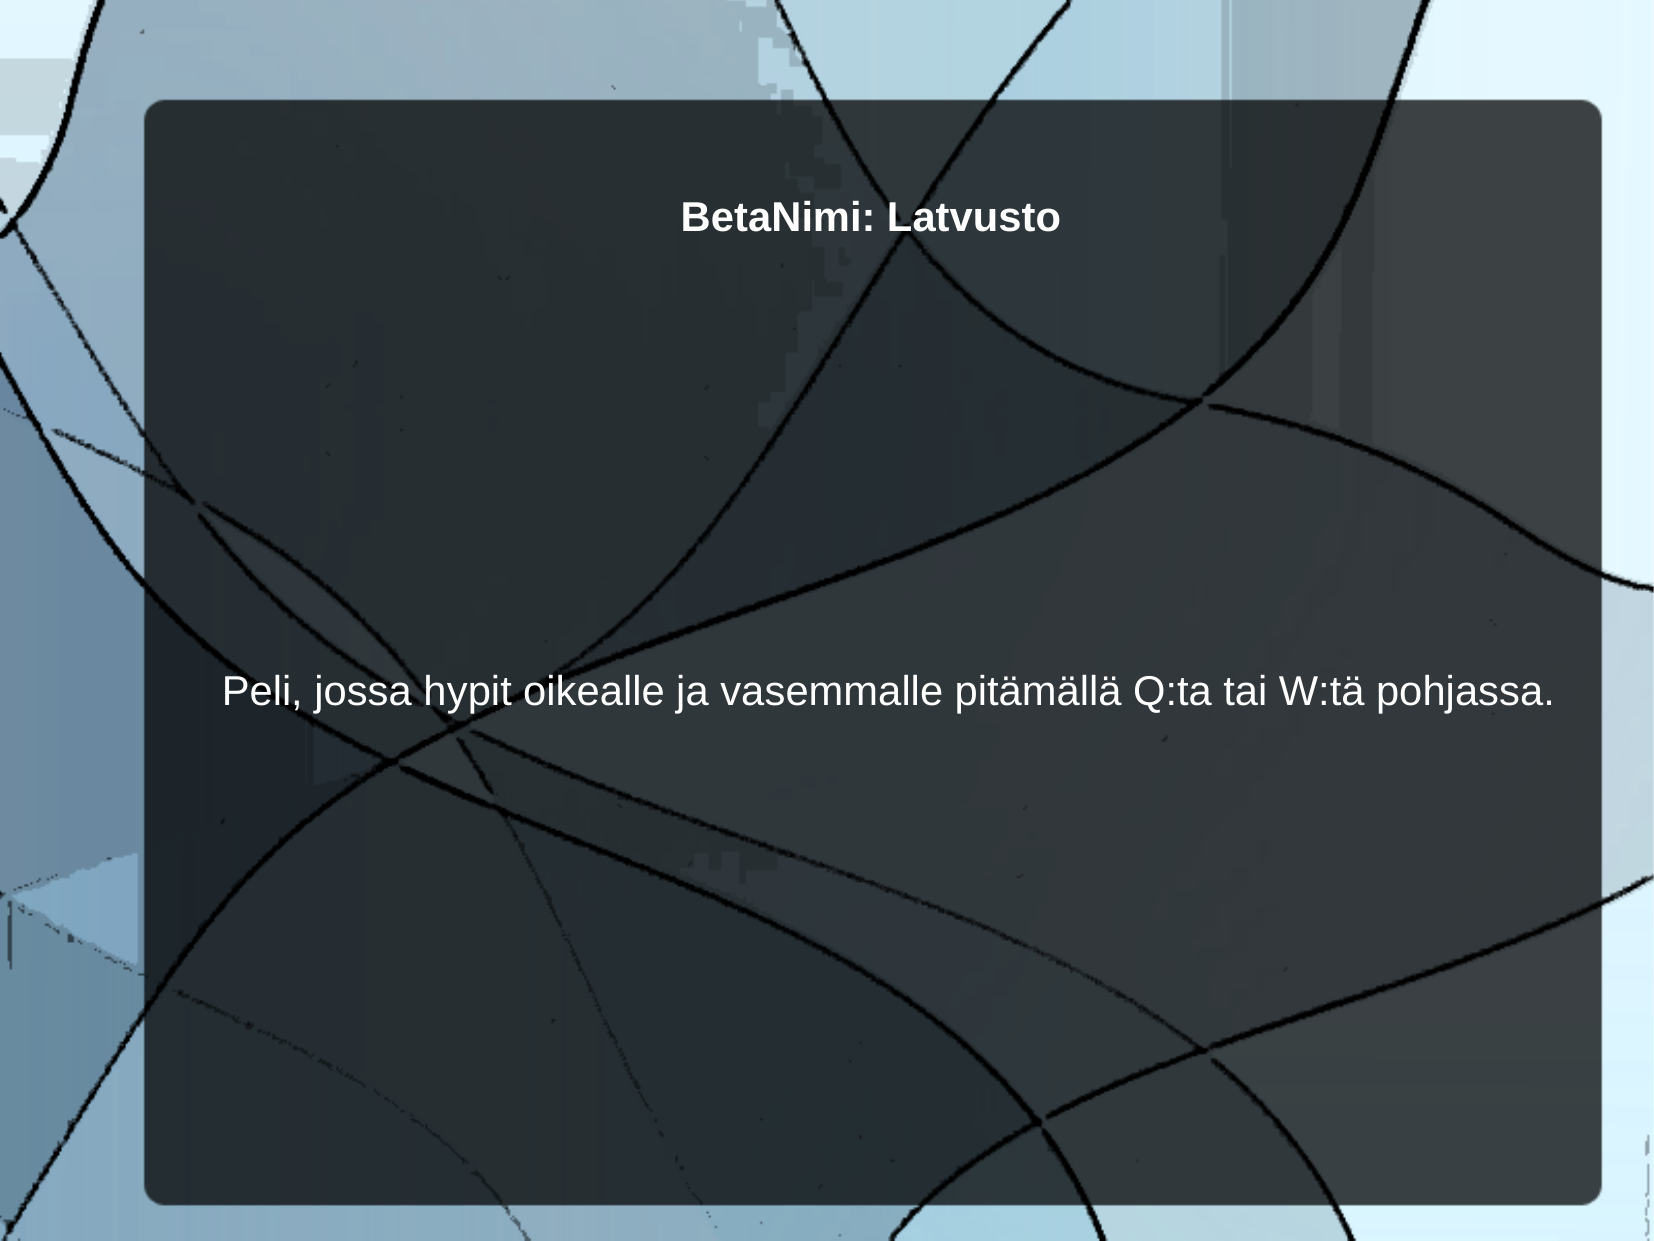

# BetaNimi: Latvusto
Peli, jossa hypit oikealle ja vasemmalle pitämällä Q:ta tai W:tä pohjassa.